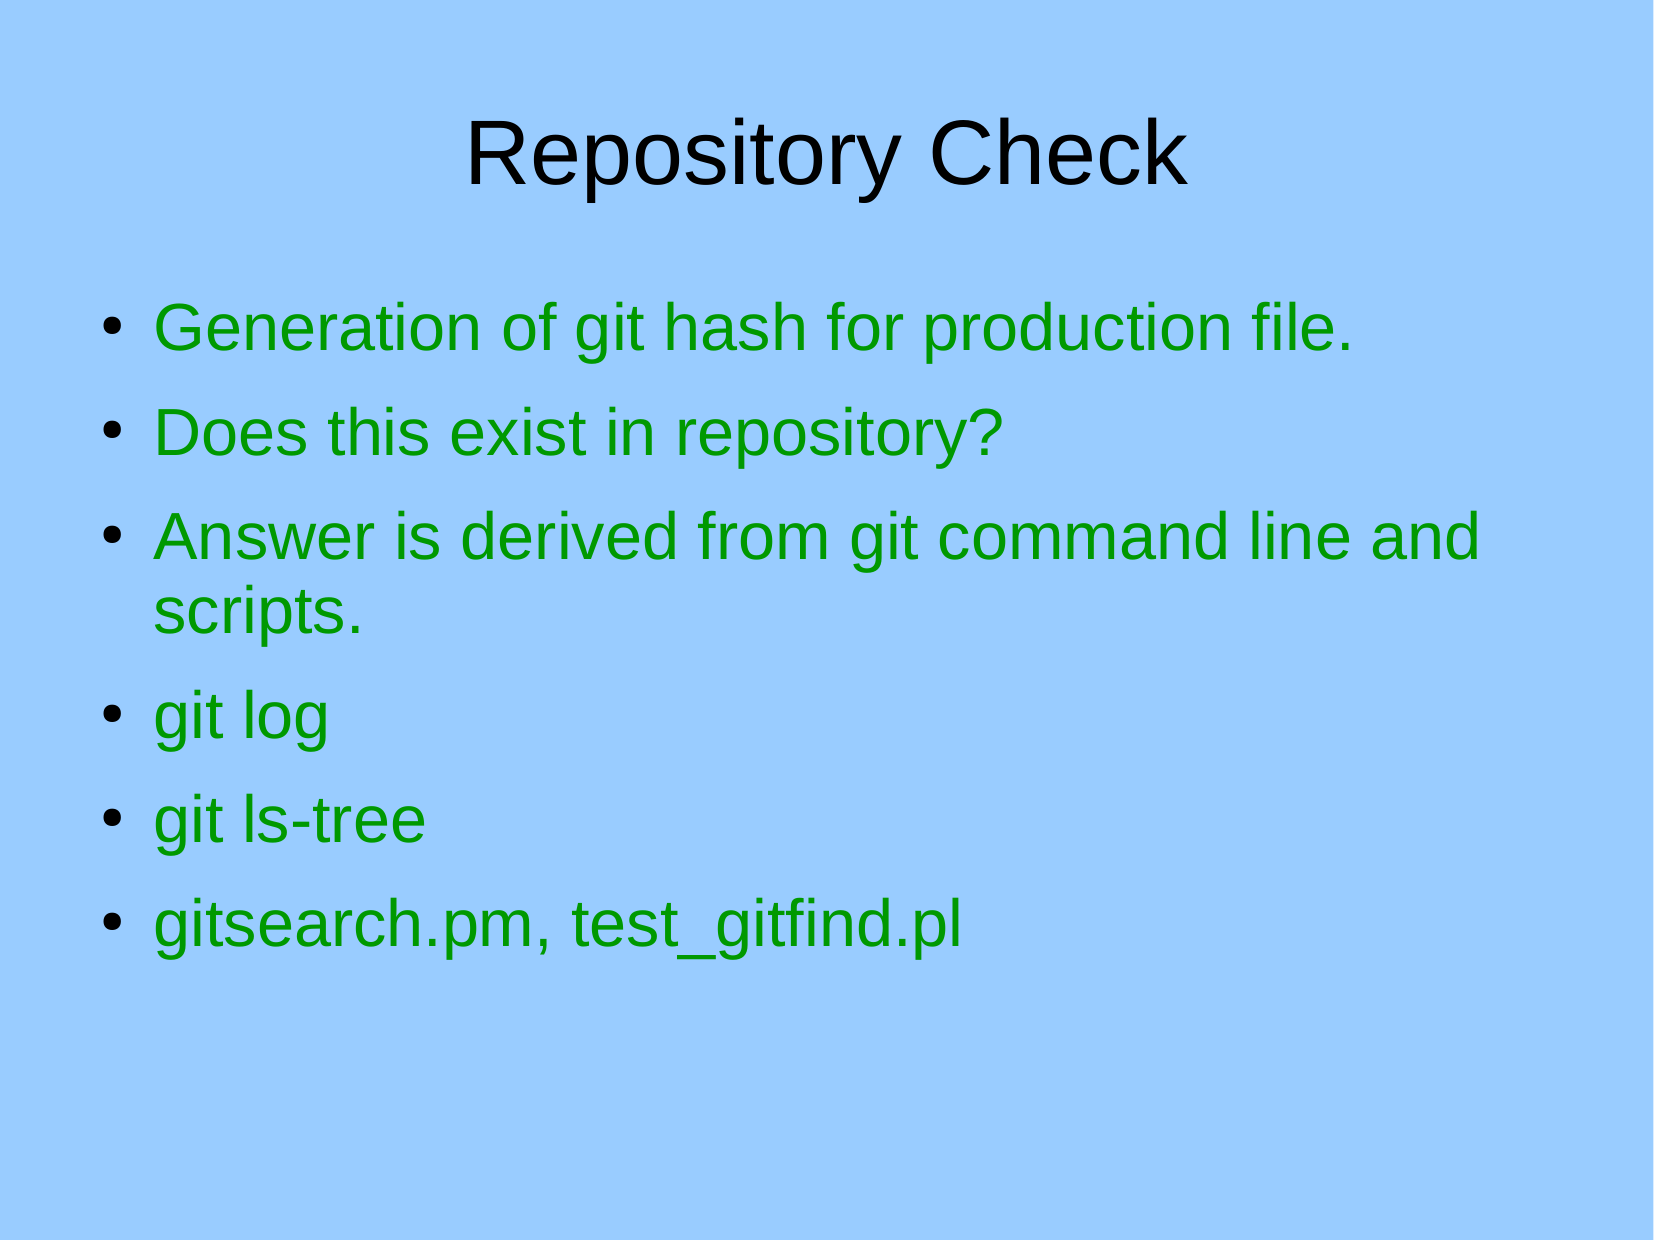

# Repository Check
Generation of git hash for production file.
Does this exist in repository?
Answer is derived from git command line and scripts.
git log
git ls-tree
gitsearch.pm, test_gitfind.pl